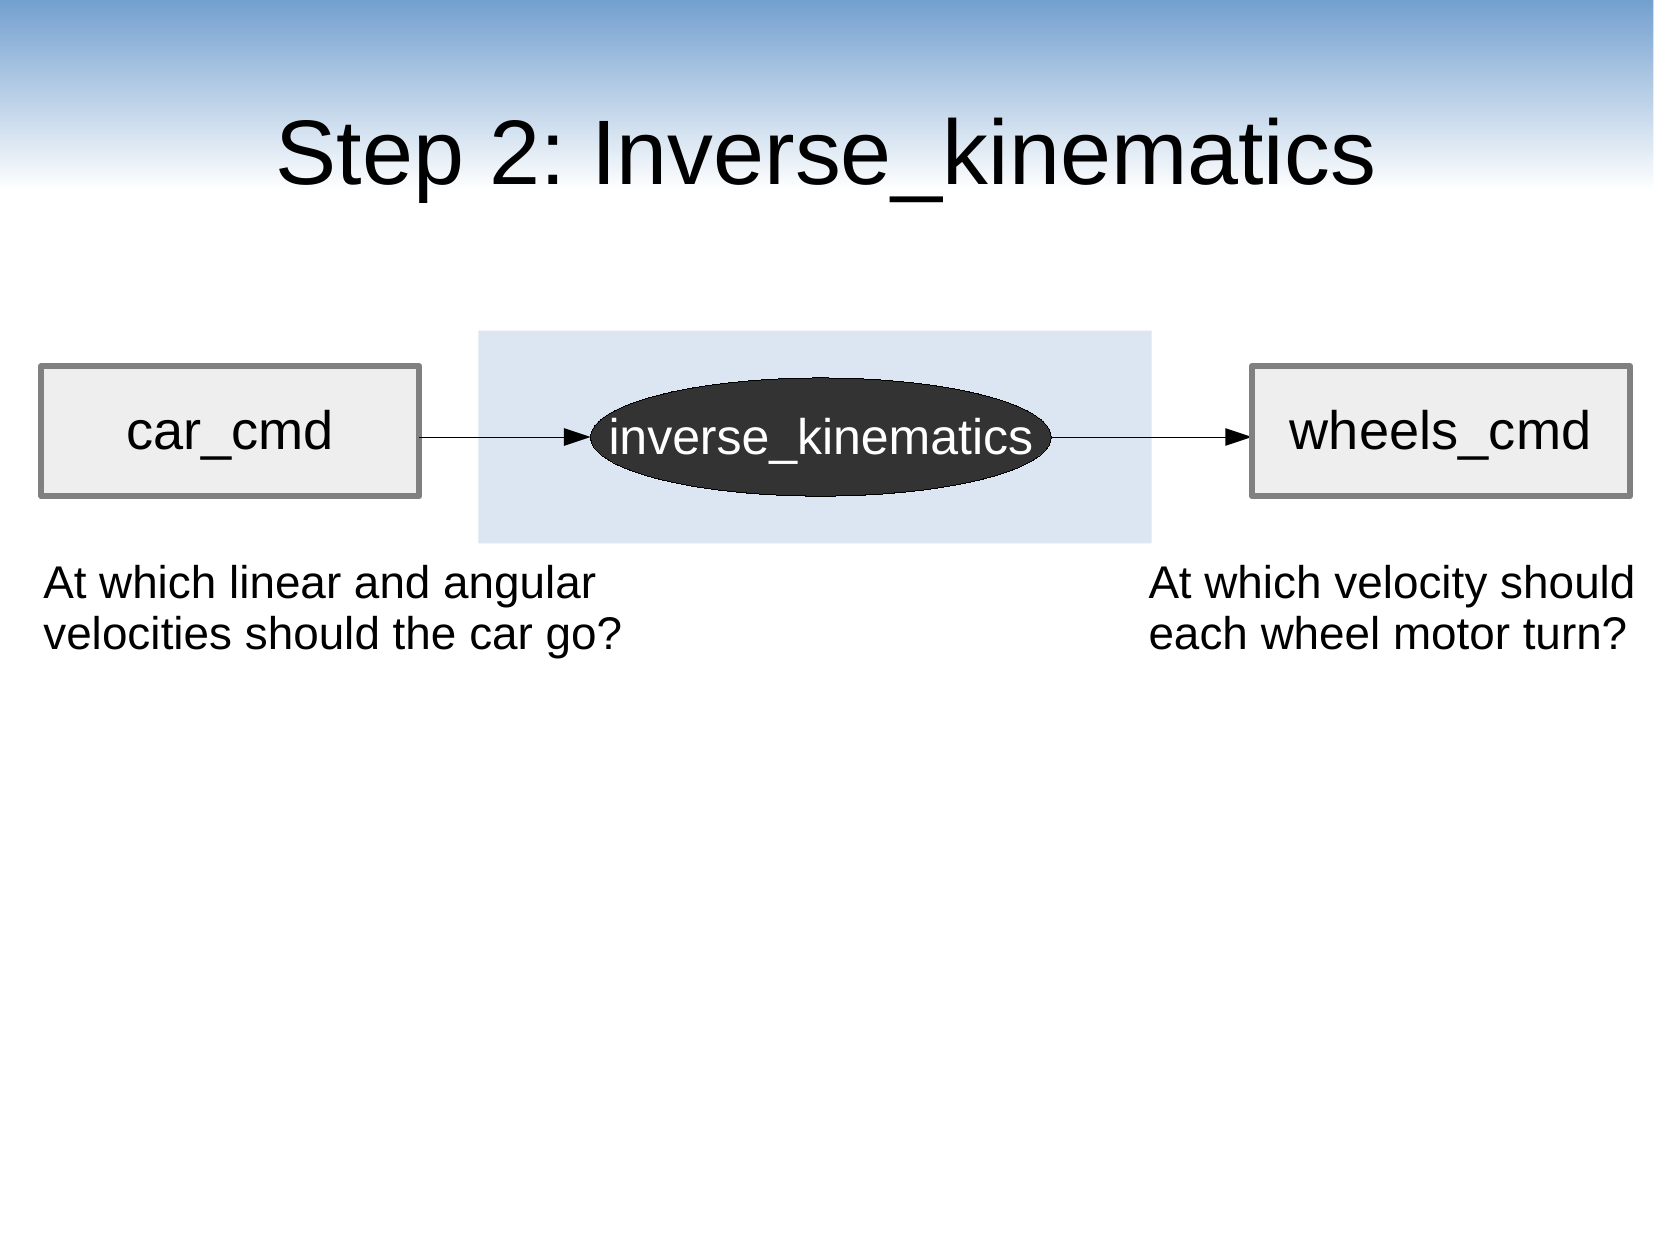

# Step 2: Inverse_kinematics
car_cmd
wheels_cmd
inverse_kinematics
At which linear and angular
velocities should the car go?
At which velocity should
each wheel motor turn?